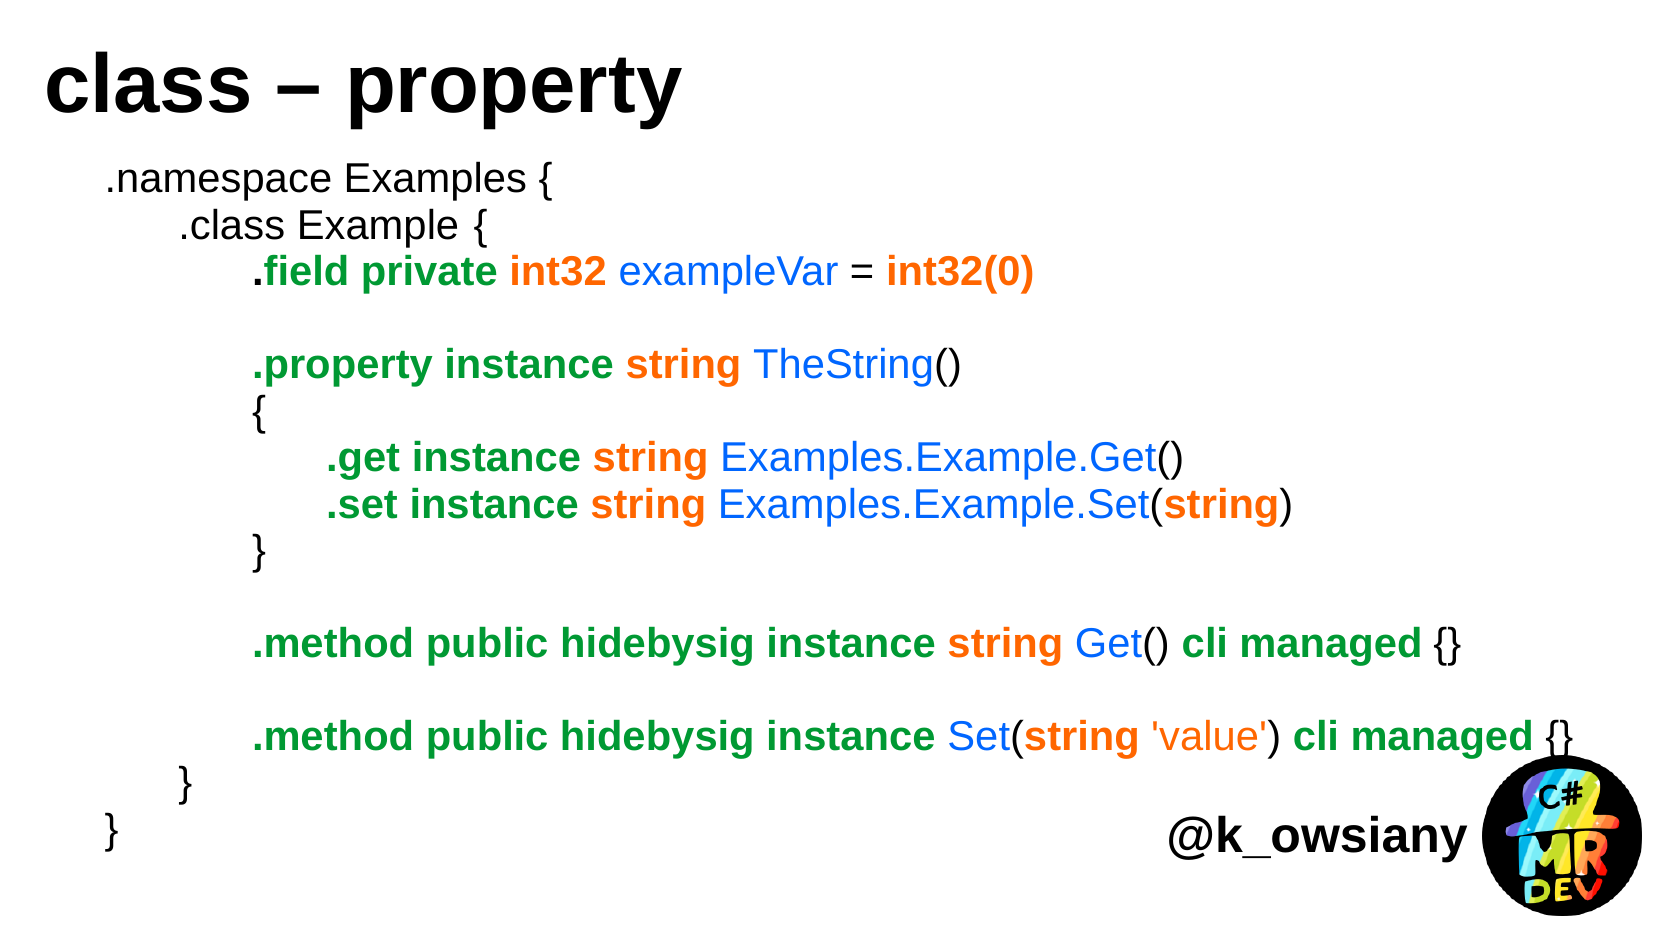

class – property
.namespace Examples {
	.class Example 	{
		.field private int32 exampleVar = int32(0)
		.property instance string TheString()
		{
			.get instance string Examples.Example.Get()
			.set instance string Examples.Example.Set(string)
		}
		.method public hidebysig instance string Get() cli managed	{}
		.method public hidebysig instance Set(string 'value') cli managed {}
	}
}